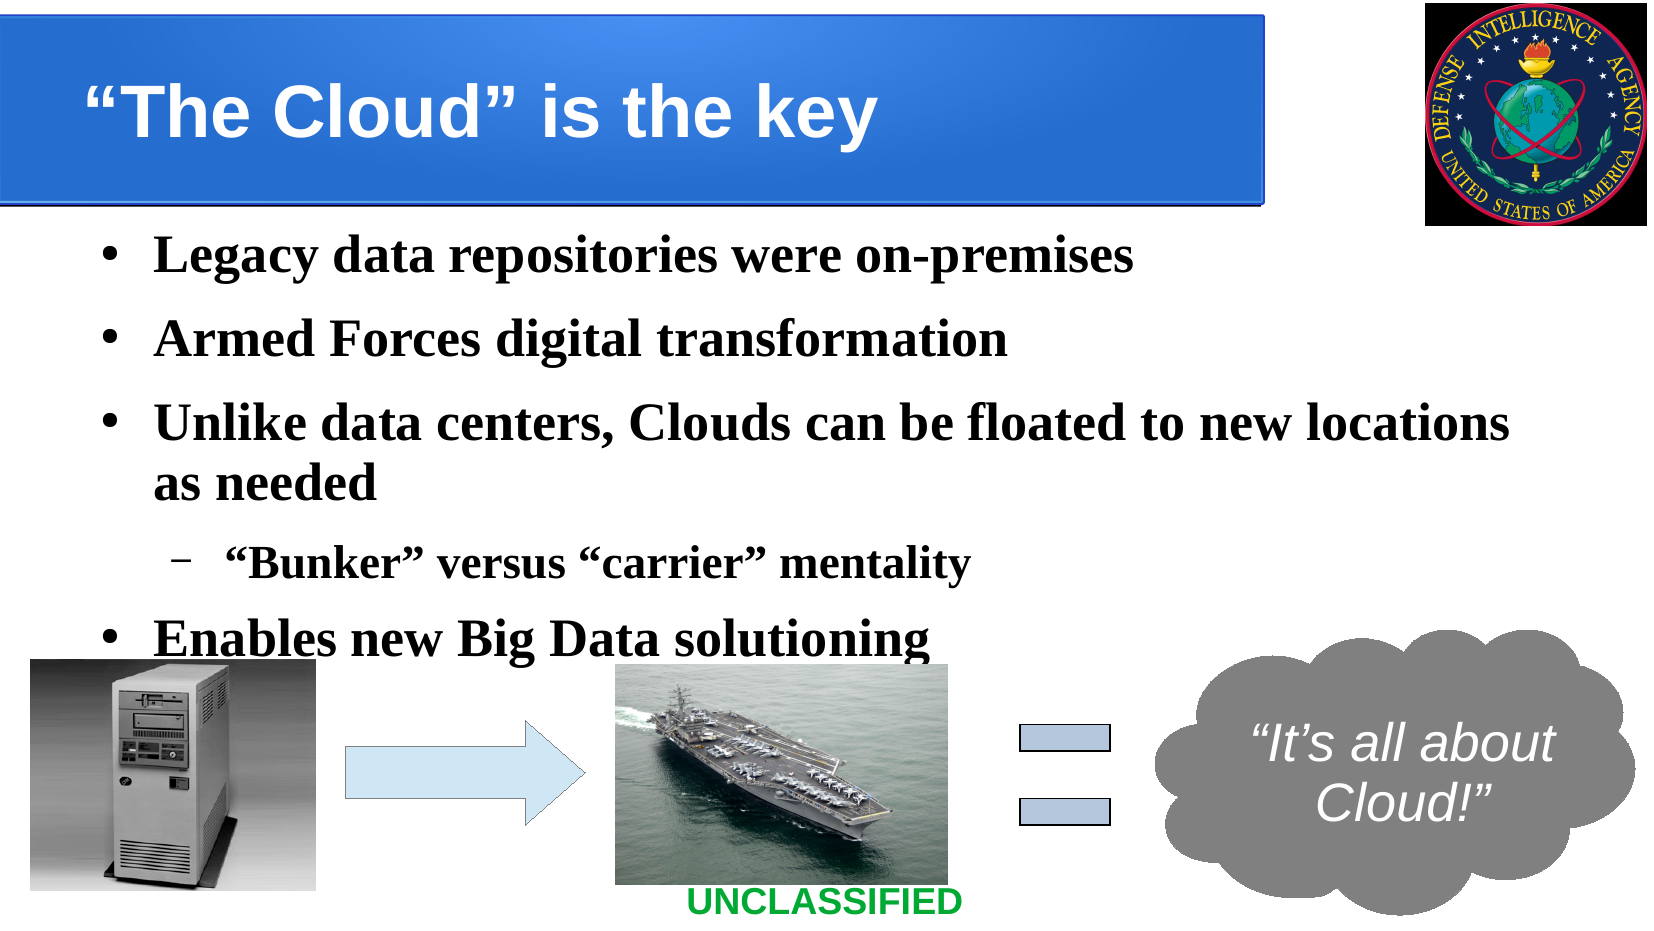

# “The Cloud” is the key
Legacy data repositories were on-premises
Armed Forces digital transformation
Unlike data centers, Clouds can be floated to new locations as needed
“Bunker” versus “carrier” mentality
Enables new Big Data solutioning
“It’s all about Cloud!”
=
UNCLASSIFIED